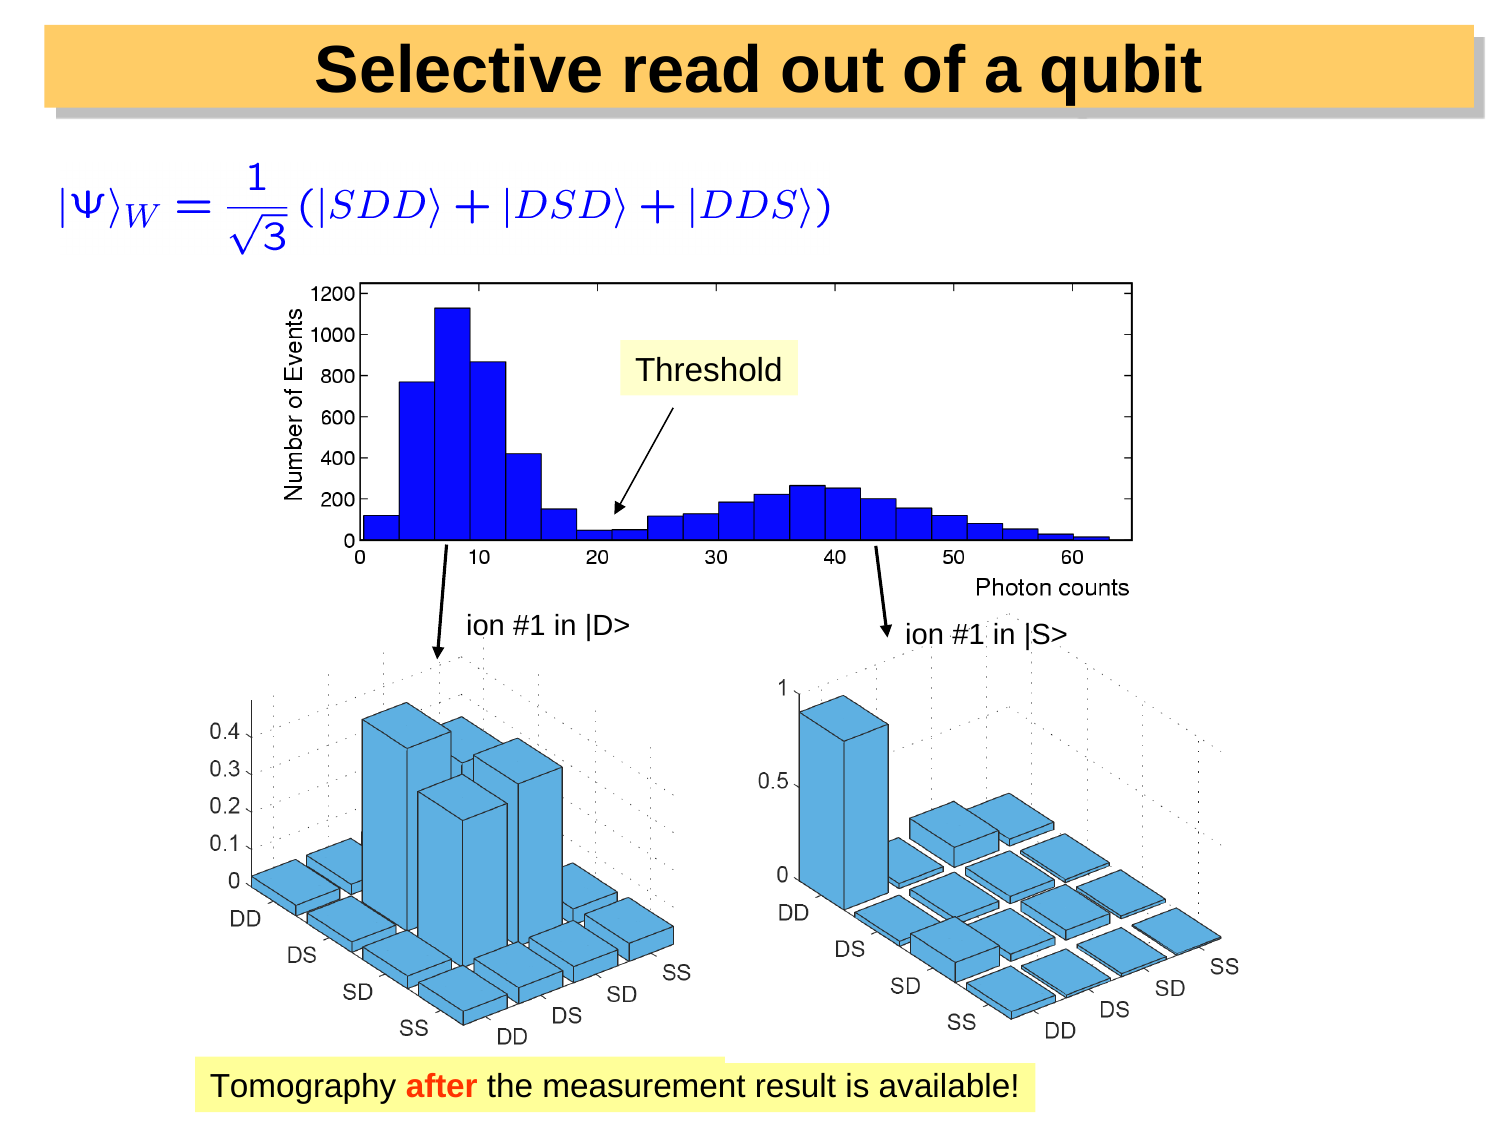

Selective read out of a qubit
Threshold
ion #1 in |D>
ion #1 in |S>
Tomography after the measurement result is available!